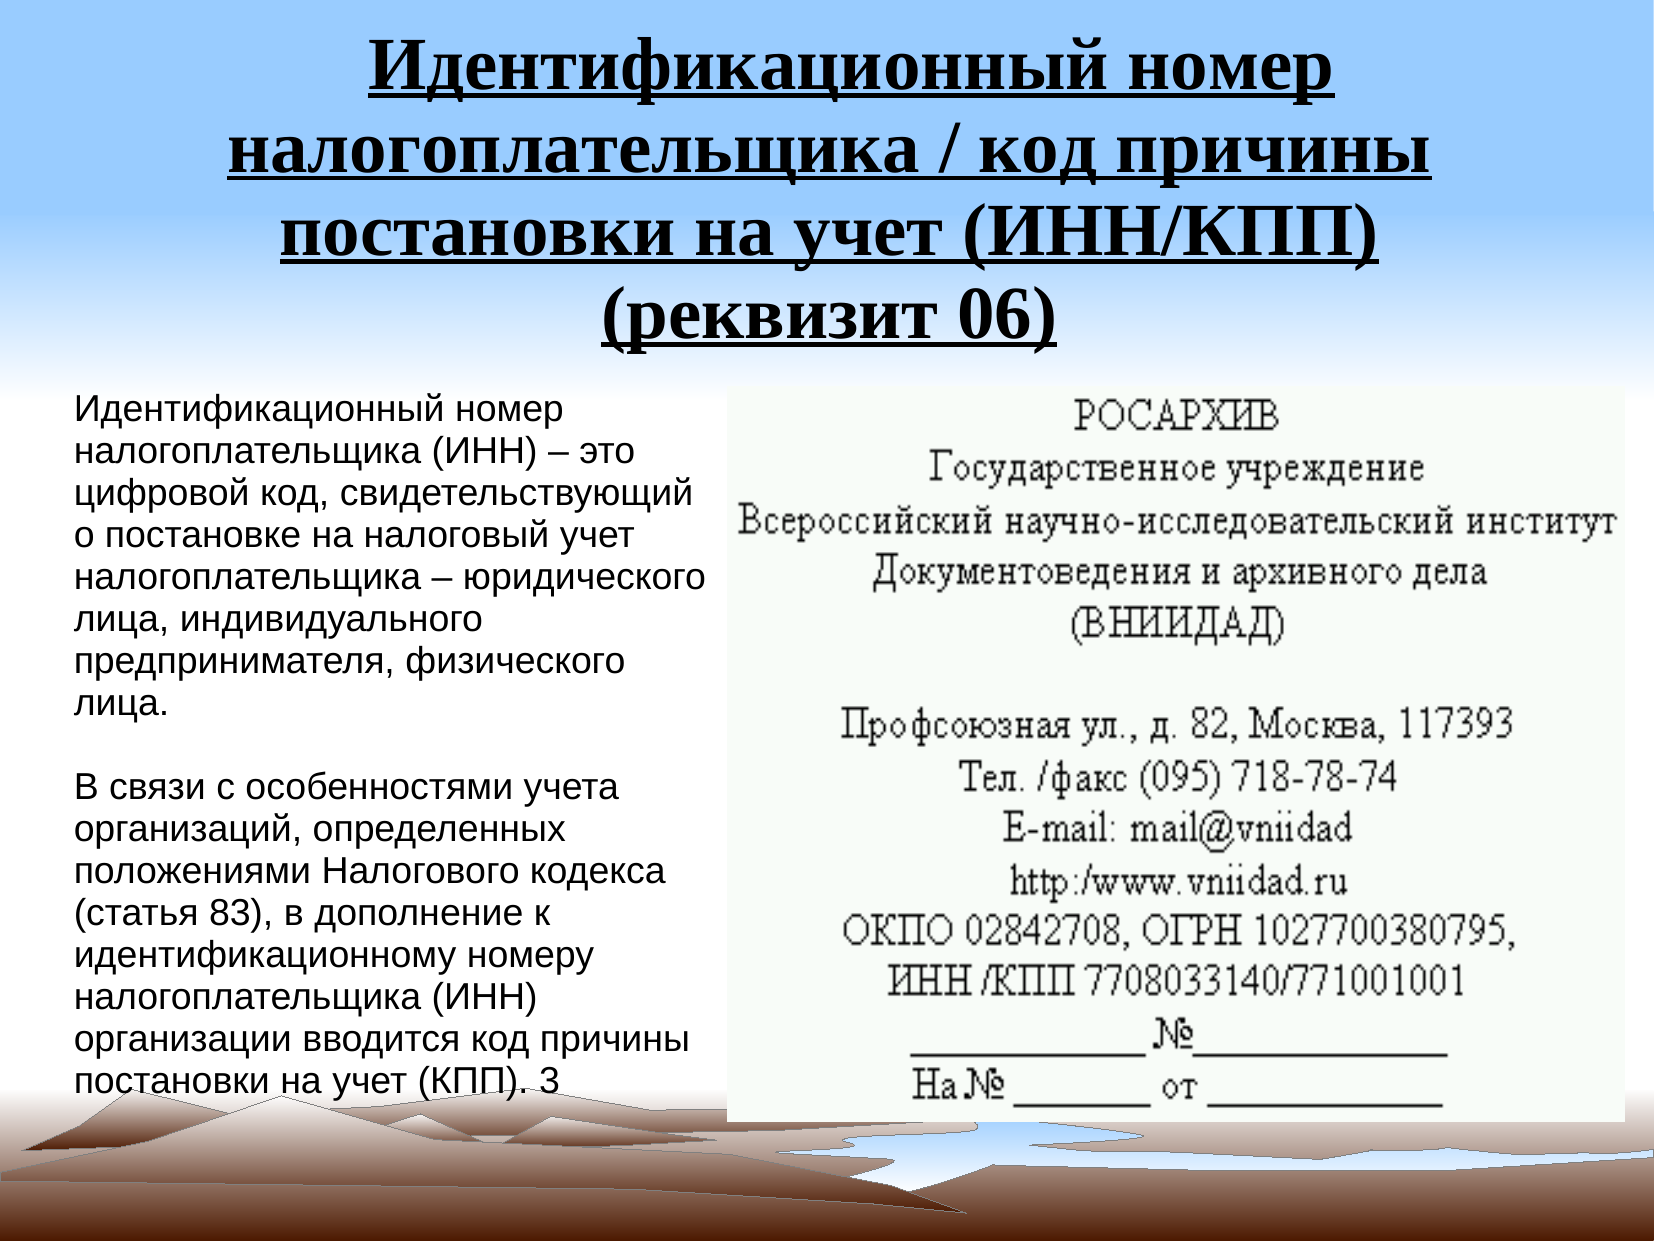

# Идентификационный номер налогоплательщика / код причины постановки на учет (ИНН/КПП) (реквизит 06)
Идентификационный номер налогоплательщика (ИНН) – это цифровой код, свидетельствующий о постановке на налоговый учет налогоплательщика – юридического лица, индивидуального предпринимателя, физического лица.
В связи с особенностями учета организаций, определенных положениями Налогового кодекса (статья 83), в дополнение к идентификационному номеру налогоплательщика (ИНН) организации вводится код причины постановки на учет (КПП). 3